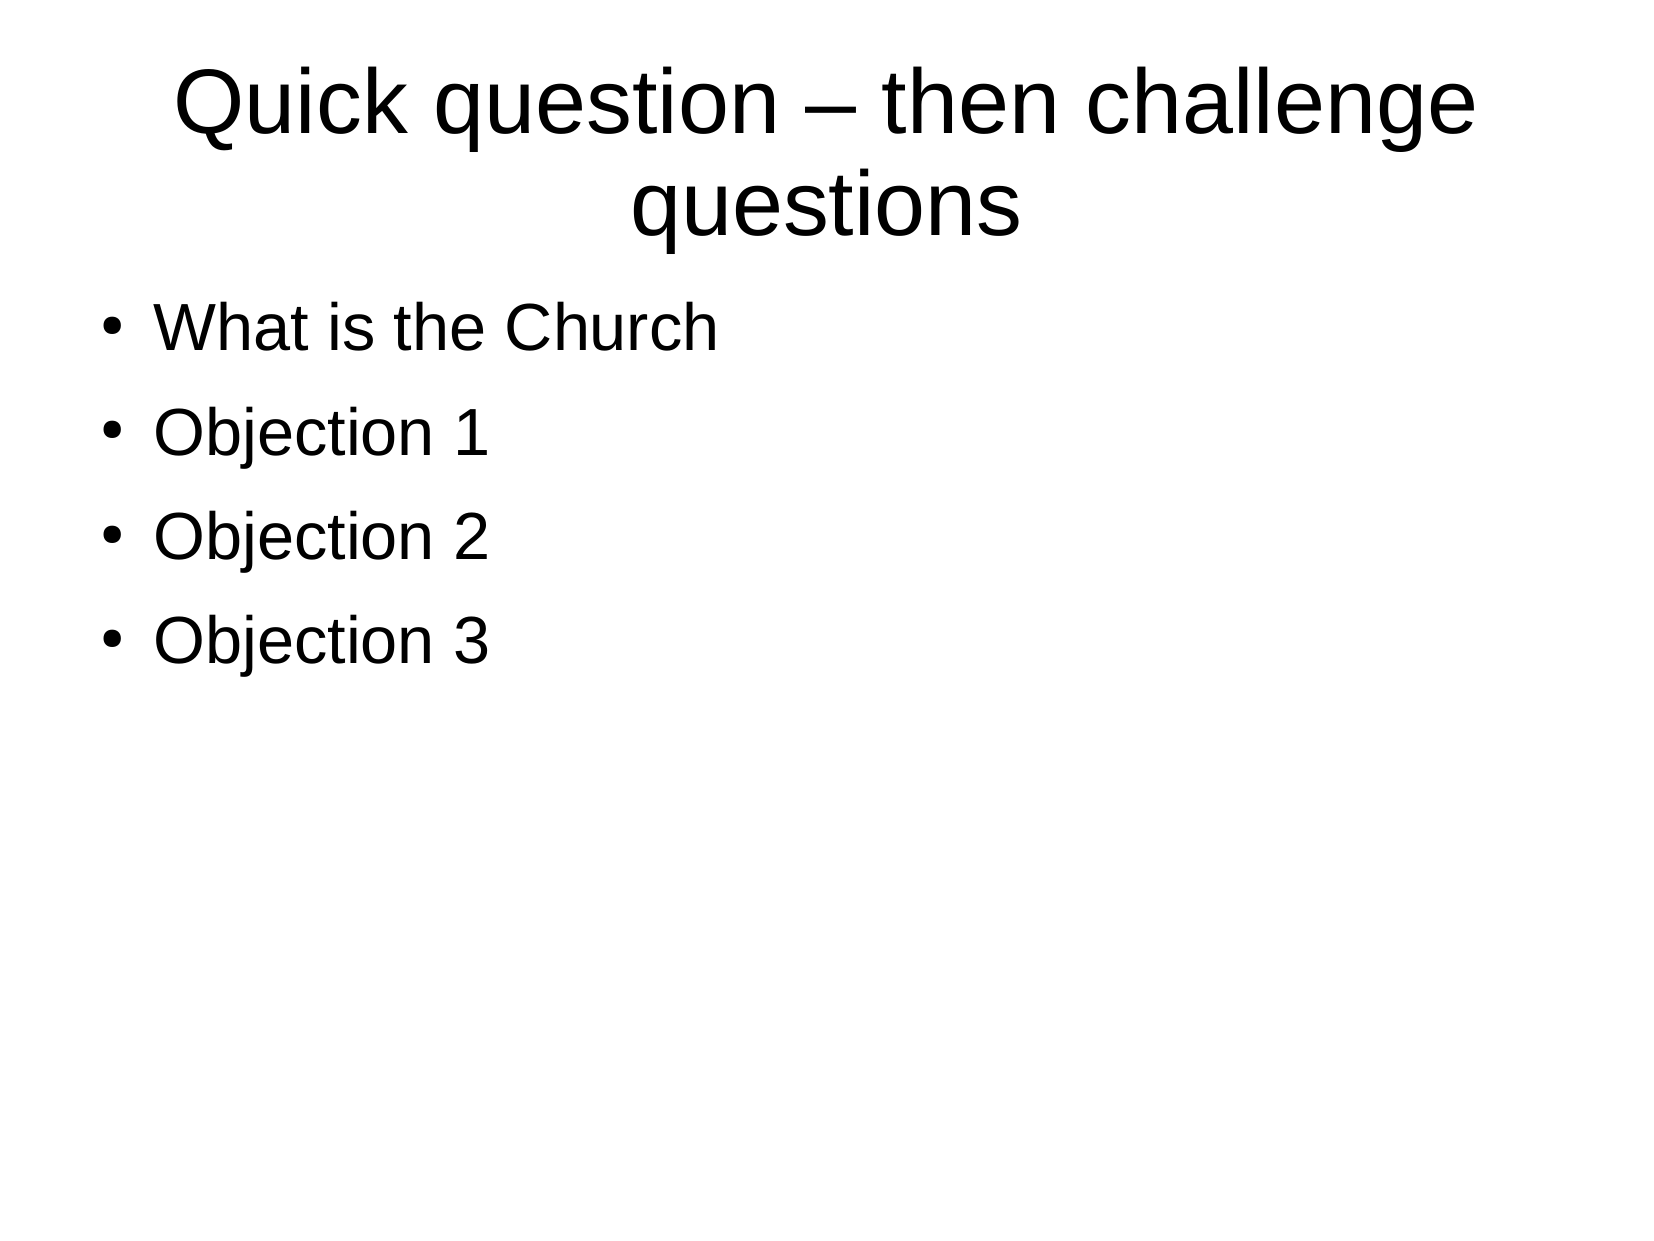

# Quick question – then challenge questions
What is the Church
Objection 1
Objection 2
Objection 3